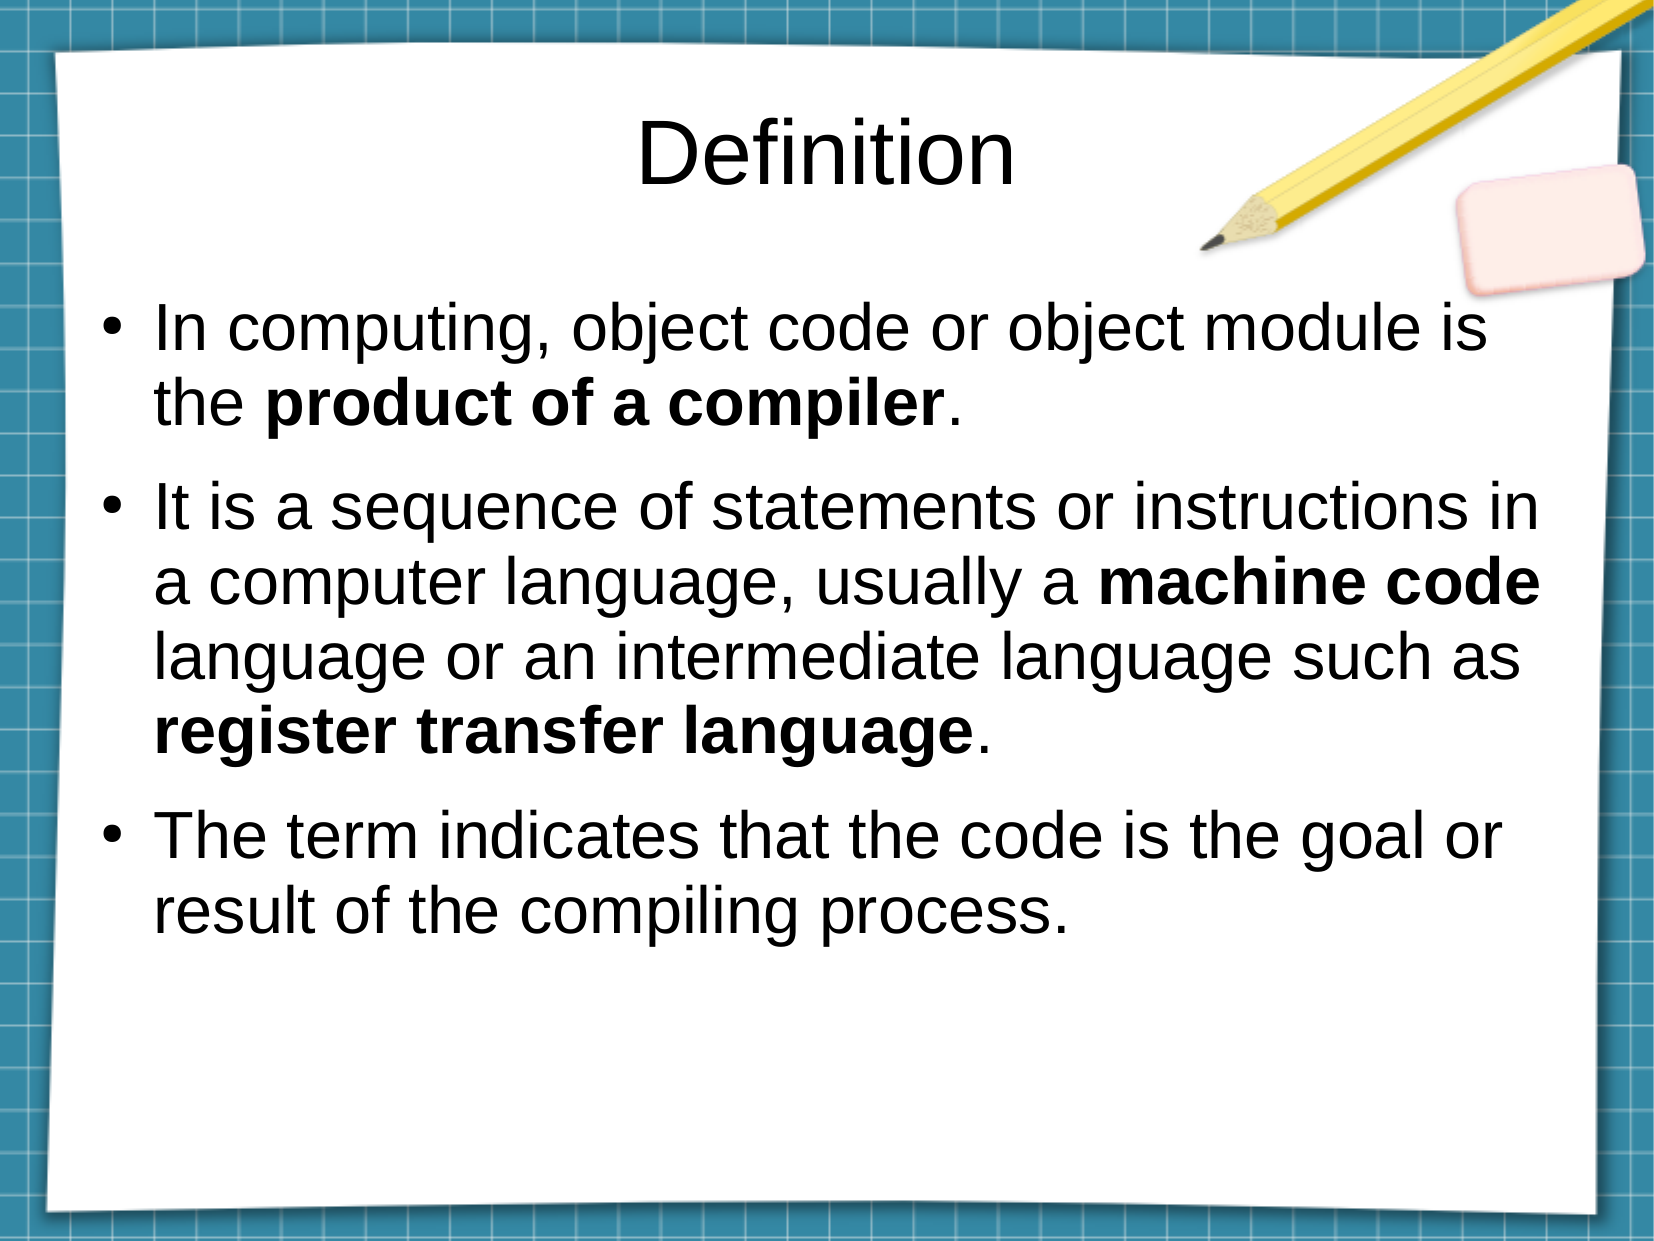

# Definition
In computing, object code or object module is the product of a compiler.
It is a sequence of statements or instructions in a computer language, usually a machine code language or an intermediate language such as register transfer language.
The term indicates that the code is the goal or result of the compiling process.